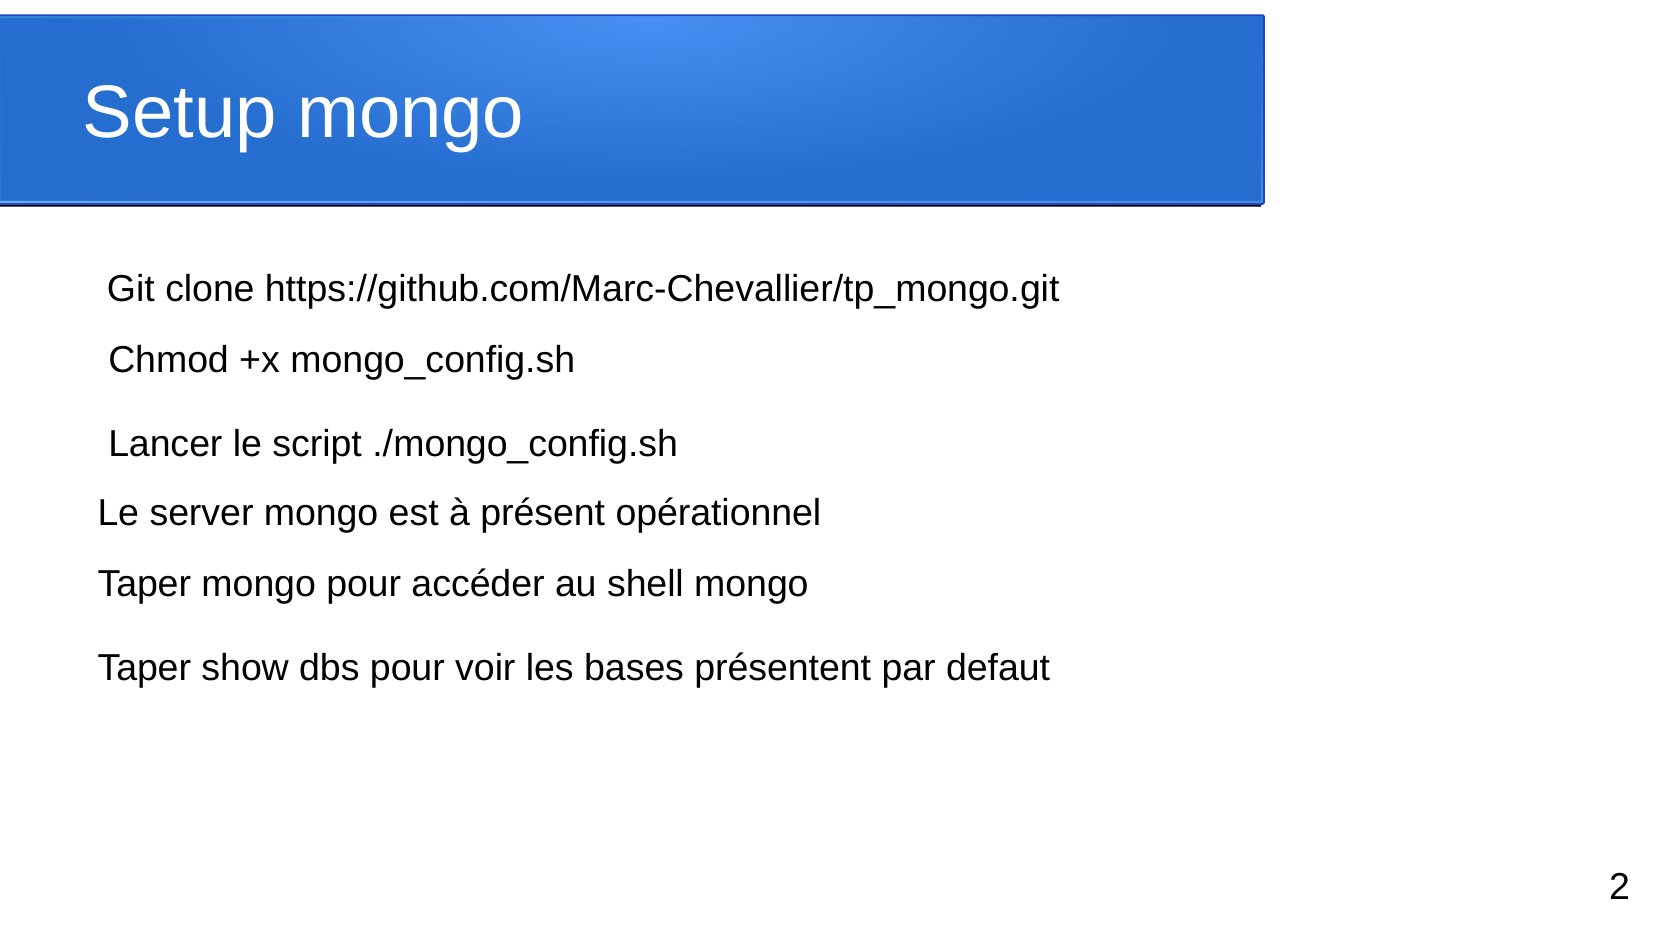

# Setup mongo
Git clone https://github.com/Marc-Chevallier/tp_mongo.git
Chmod +x mongo_config.sh
Lancer le script ./mongo_config.sh
Le server mongo est à présent opérationnel
Taper mongo pour accéder au shell mongo
Taper show dbs pour voir les bases présentent par defaut
2